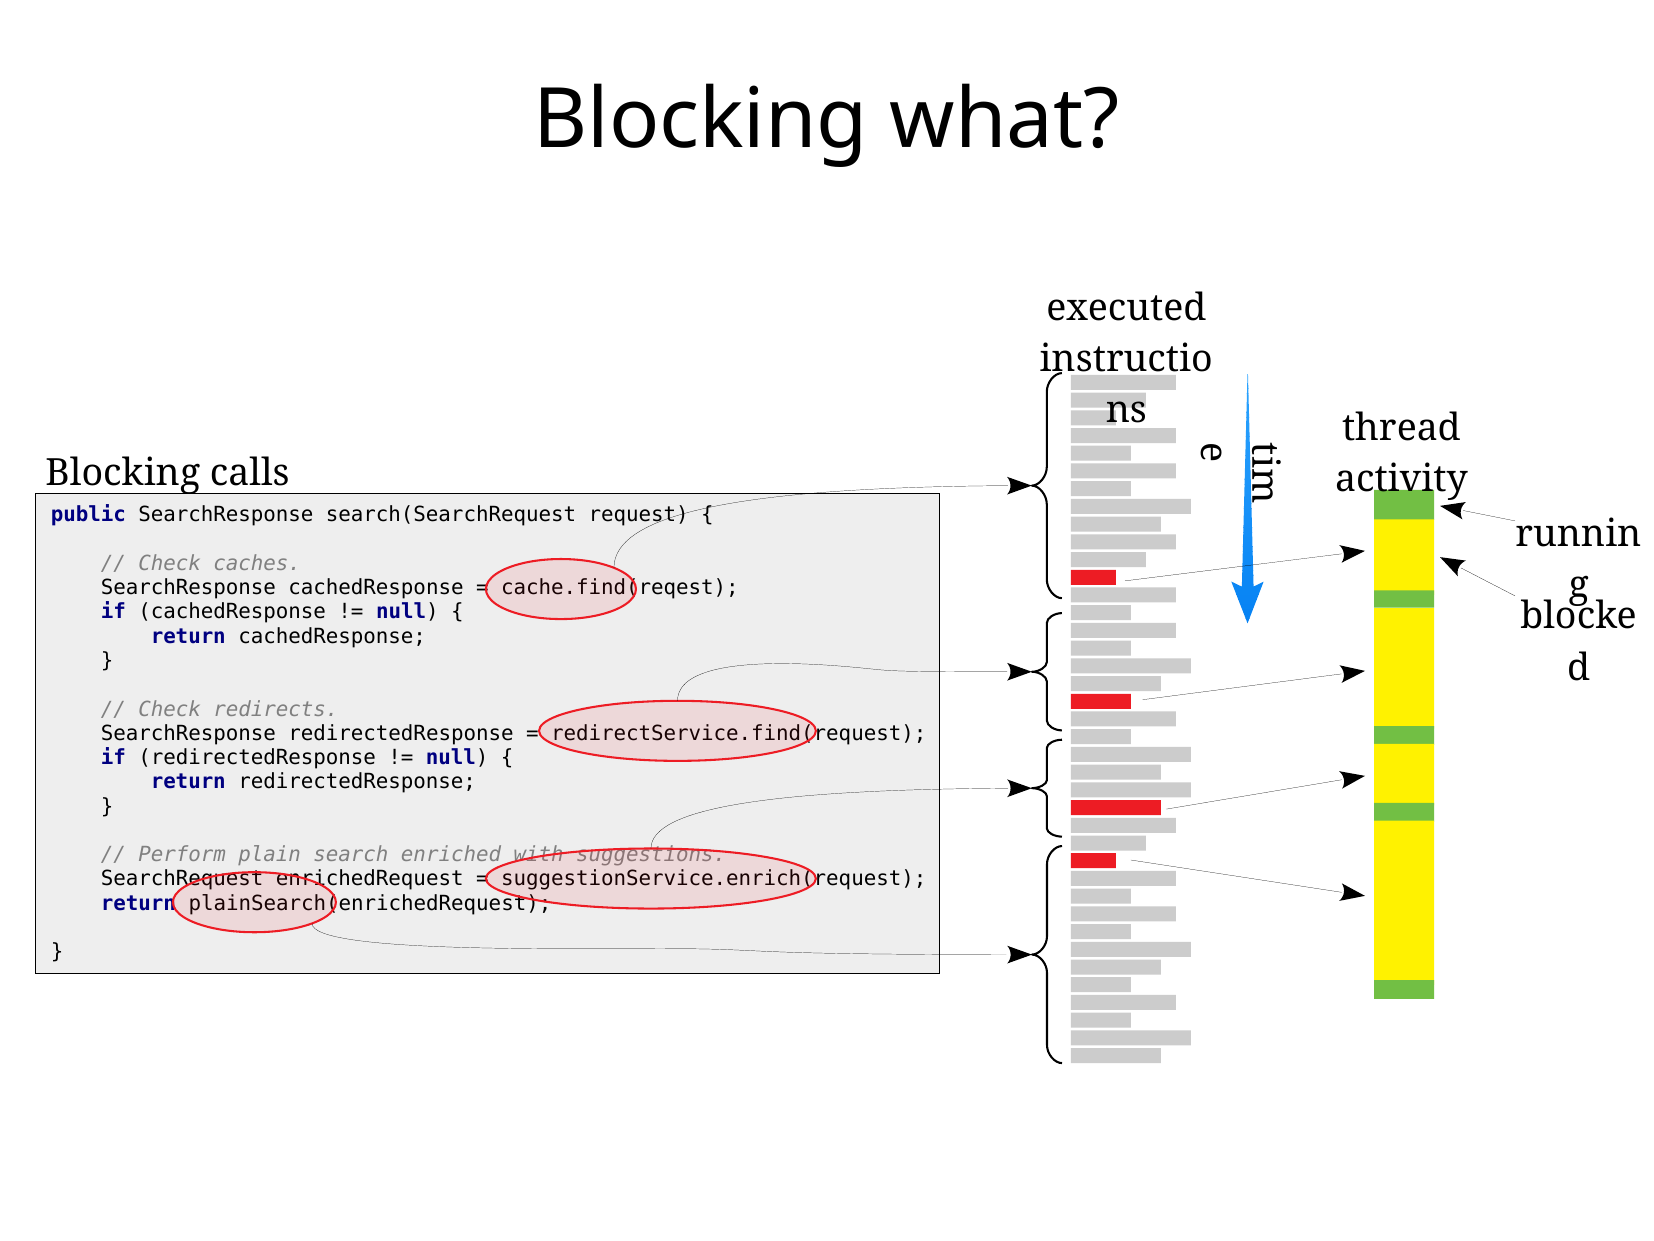

Blocking what?
executed instructions
time
thread
activity
running
blocked
Blocking calls
# public SearchResponse search(SearchRequest request) { // Check caches. SearchResponse cachedResponse = cache.find(reqest); if (cachedResponse != null) { return cachedResponse; } // Check redirects. SearchResponse redirectedResponse = redirectService.find(request); if (redirectedResponse != null) { return redirectedResponse; } // Perform plain search enriched with suggestions. SearchRequest enrichedRequest = suggestionService.enrich(request); return plainSearch(enrichedRequest); }